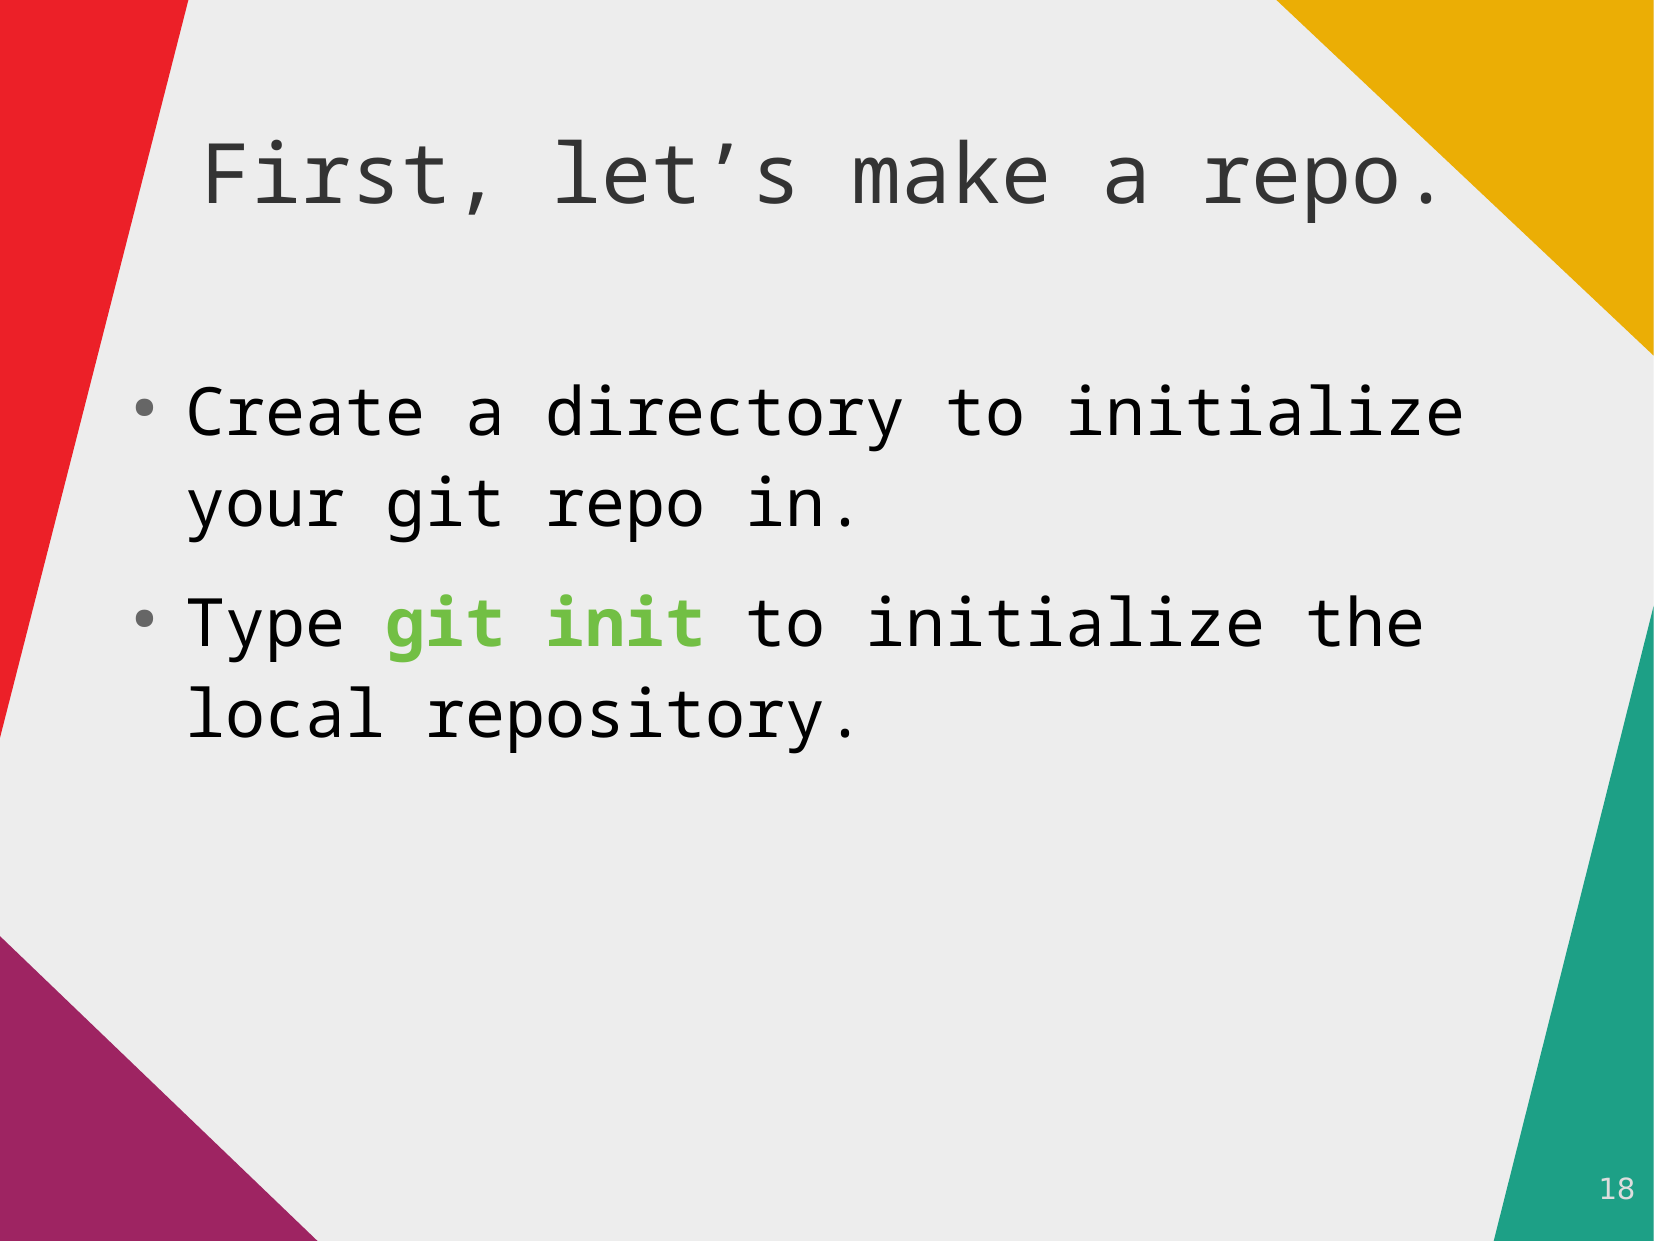

# First, let’s make a repo.
Create a directory to initialize your git repo in.
Type git init to initialize the local repository.
18